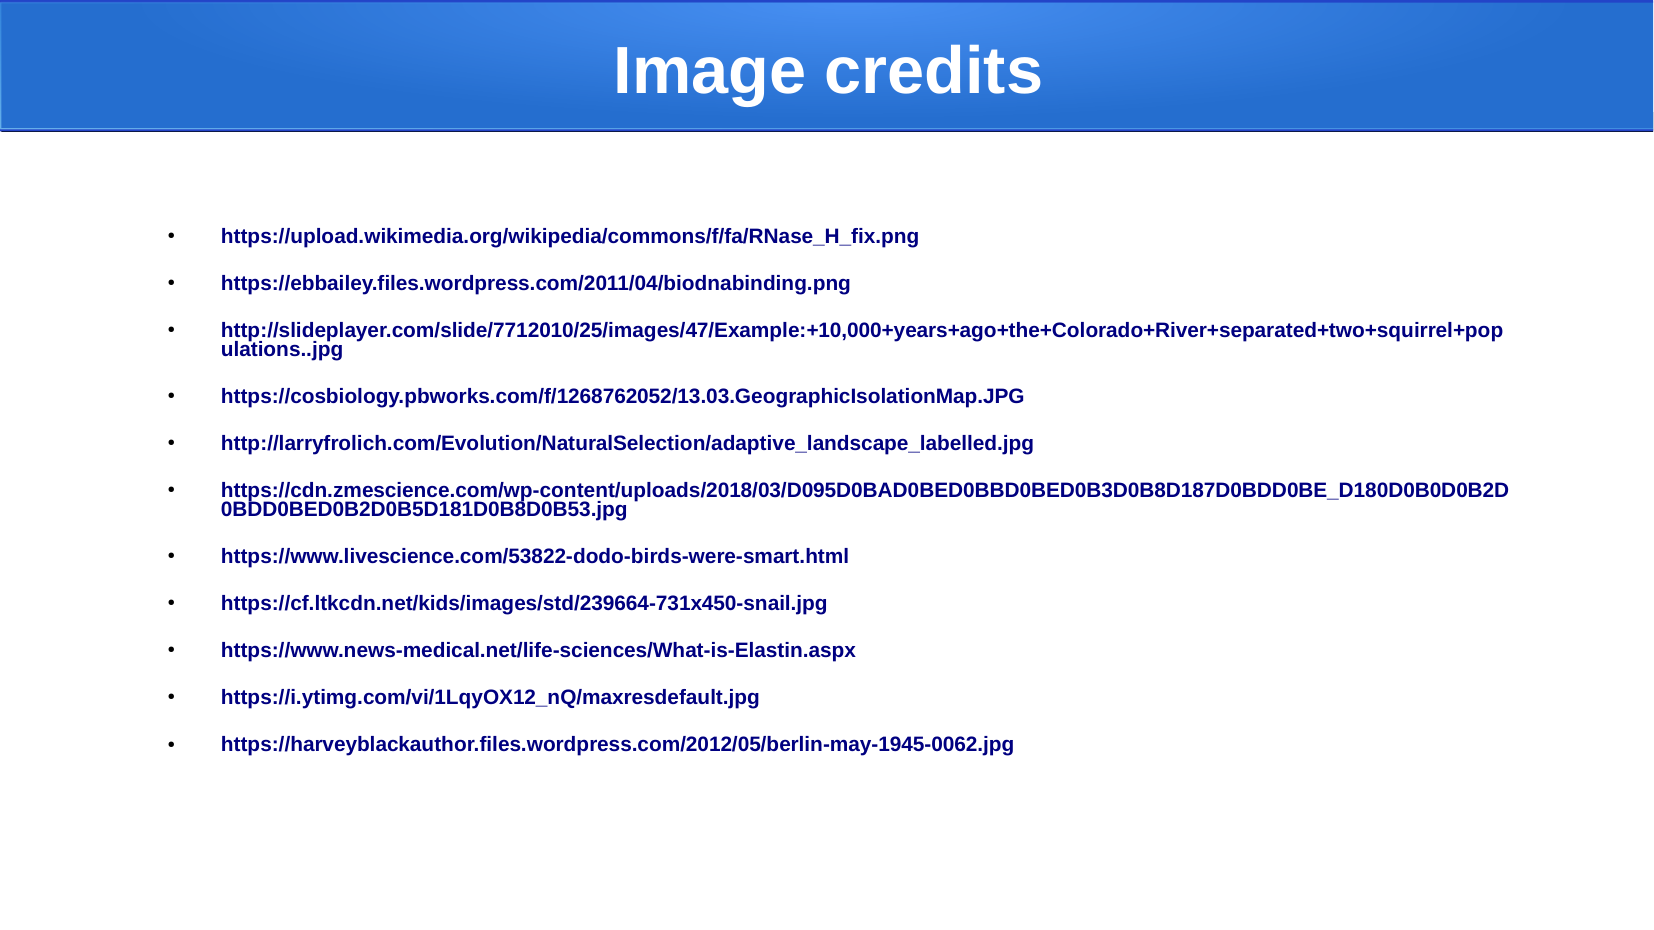

# Image credits
https://upload.wikimedia.org/wikipedia/commons/f/fa/RNase_H_fix.png
https://ebbailey.files.wordpress.com/2011/04/biodnabinding.png
http://slideplayer.com/slide/7712010/25/images/47/Example:+10,000+years+ago+the+Colorado+River+separated+two+squirrel+populations..jpg
https://cosbiology.pbworks.com/f/1268762052/13.03.GeographicIsolationMap.JPG
http://larryfrolich.com/Evolution/NaturalSelection/adaptive_landscape_labelled.jpg
https://cdn.zmescience.com/wp-content/uploads/2018/03/D095D0BAD0BED0BBD0BED0B3D0B8D187D0BDD0BE_D180D0B0D0B2D0BDD0BED0B2D0B5D181D0B8D0B53.jpg
https://www.livescience.com/53822-dodo-birds-were-smart.html
https://cf.ltkcdn.net/kids/images/std/239664-731x450-snail.jpg
https://www.news-medical.net/life-sciences/What-is-Elastin.aspx
https://i.ytimg.com/vi/1LqyOX12_nQ/maxresdefault.jpg
https://harveyblackauthor.files.wordpress.com/2012/05/berlin-may-1945-0062.jpg